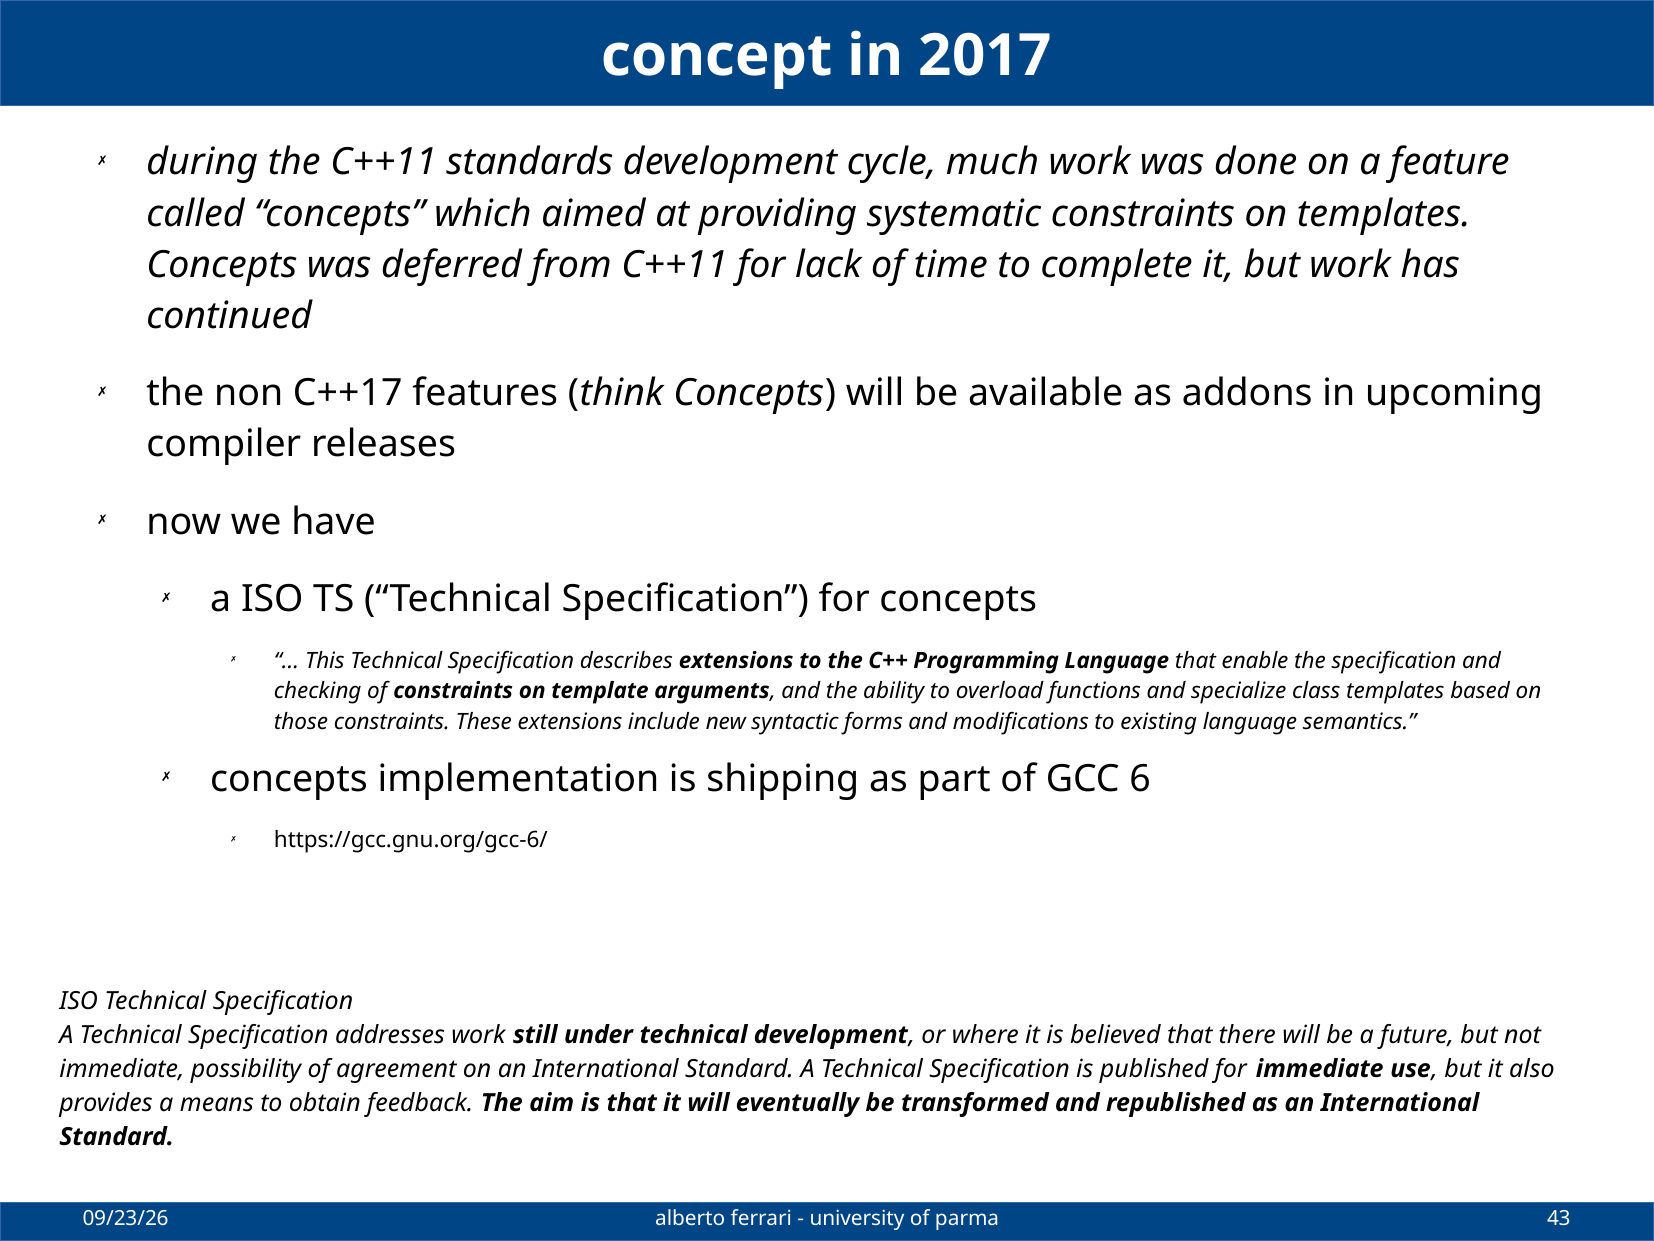

# concept in 2017
during the C++11 standards development cycle, much work was done on a feature called “concepts” which aimed at providing systematic constraints on templates. Concepts was deferred from C++11 for lack of time to complete it, but work has continued
the non C++17 features (think Concepts) will be available as addons in upcoming compiler releases
now we have
a ISO TS (“Technical Specification”) for concepts
“… This Technical Specification describes extensions to the C++ Programming Language that enable the specification and checking of constraints on template arguments, and the ability to overload functions and specialize class templates based on those constraints. These extensions include new syntactic forms and modifications to existing language semantics.”
concepts implementation is shipping as part of GCC 6
https://gcc.gnu.org/gcc-6/
ISO Technical Specification
A Technical Specification addresses work still under technical development, or where it is believed that there will be a future, but not immediate, possibility of agreement on an International Standard. A Technical Specification is published for immediate use, but it also provides a means to obtain feedback. The aim is that it will eventually be transformed and republished as an International Standard.
alberto ferrari - university of parma
43